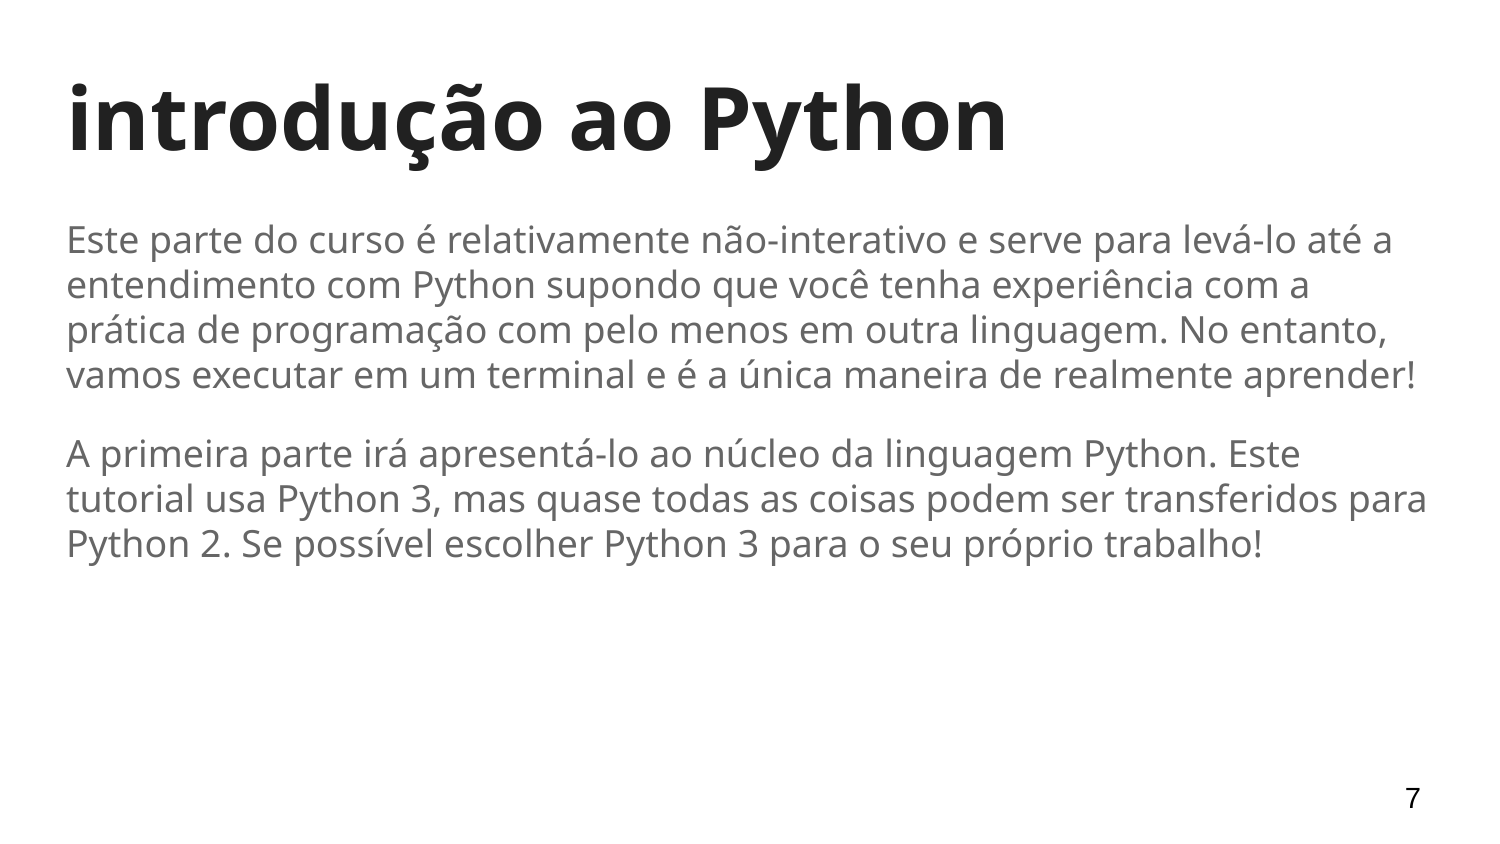

# introdução ao Python
Este parte do curso é relativamente não-interativo e serve para levá-lo até a entendimento com Python supondo que você tenha experiência com a prática de programação com pelo menos em outra linguagem. No entanto, vamos executar em um terminal e é a única maneira de realmente aprender!
A primeira parte irá apresentá-lo ao núcleo da linguagem Python. Este tutorial usa Python 3, mas quase todas as coisas podem ser transferidos para Python 2. Se possível escolher Python 3 para o seu próprio trabalho!